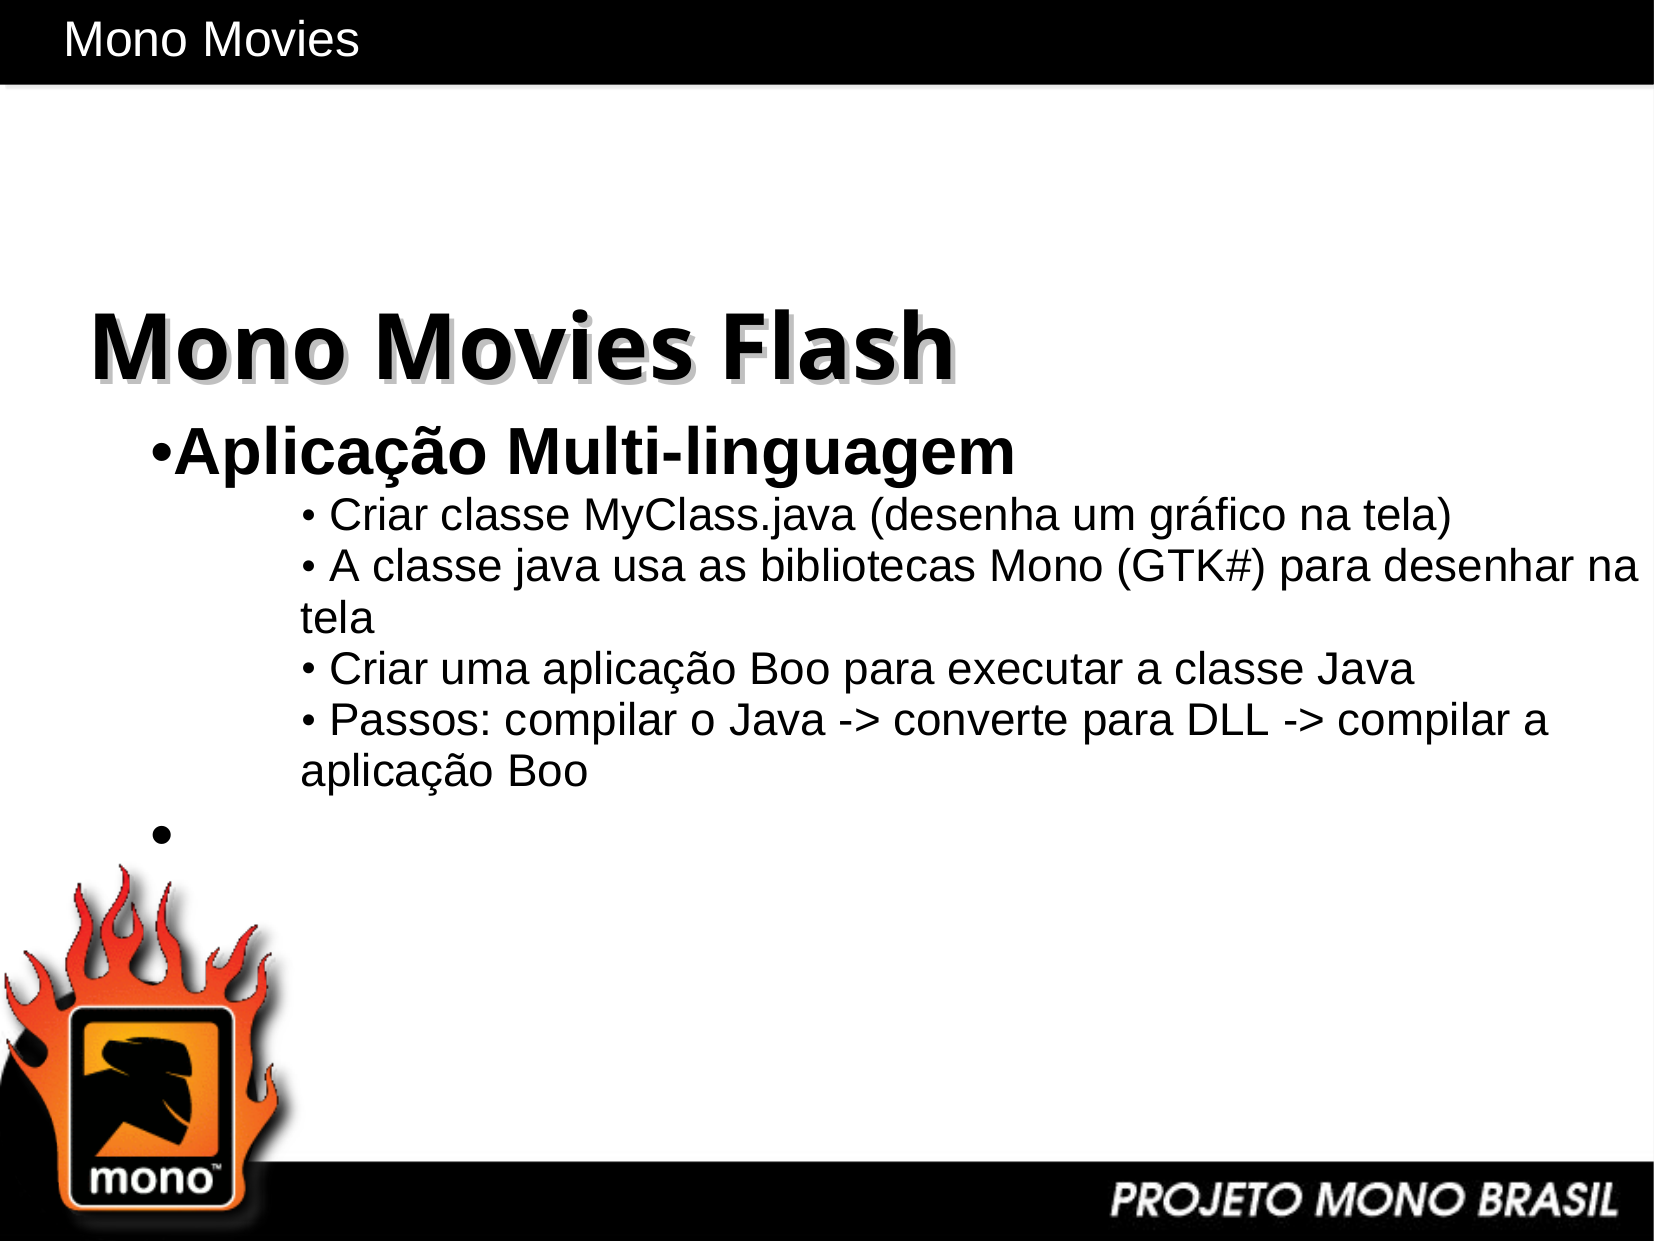

Mono Movies
Mono Movies Flash
Aplicação Multi-linguagem
 Criar classe MyClass.java (desenha um gráfico na tela)
 A classe java usa as bibliotecas Mono (GTK#) para desenhar na tela
 Criar uma aplicação Boo para executar a classe Java
 Passos: compilar o Java -> converte para DLL -> compilar a aplicação Boo